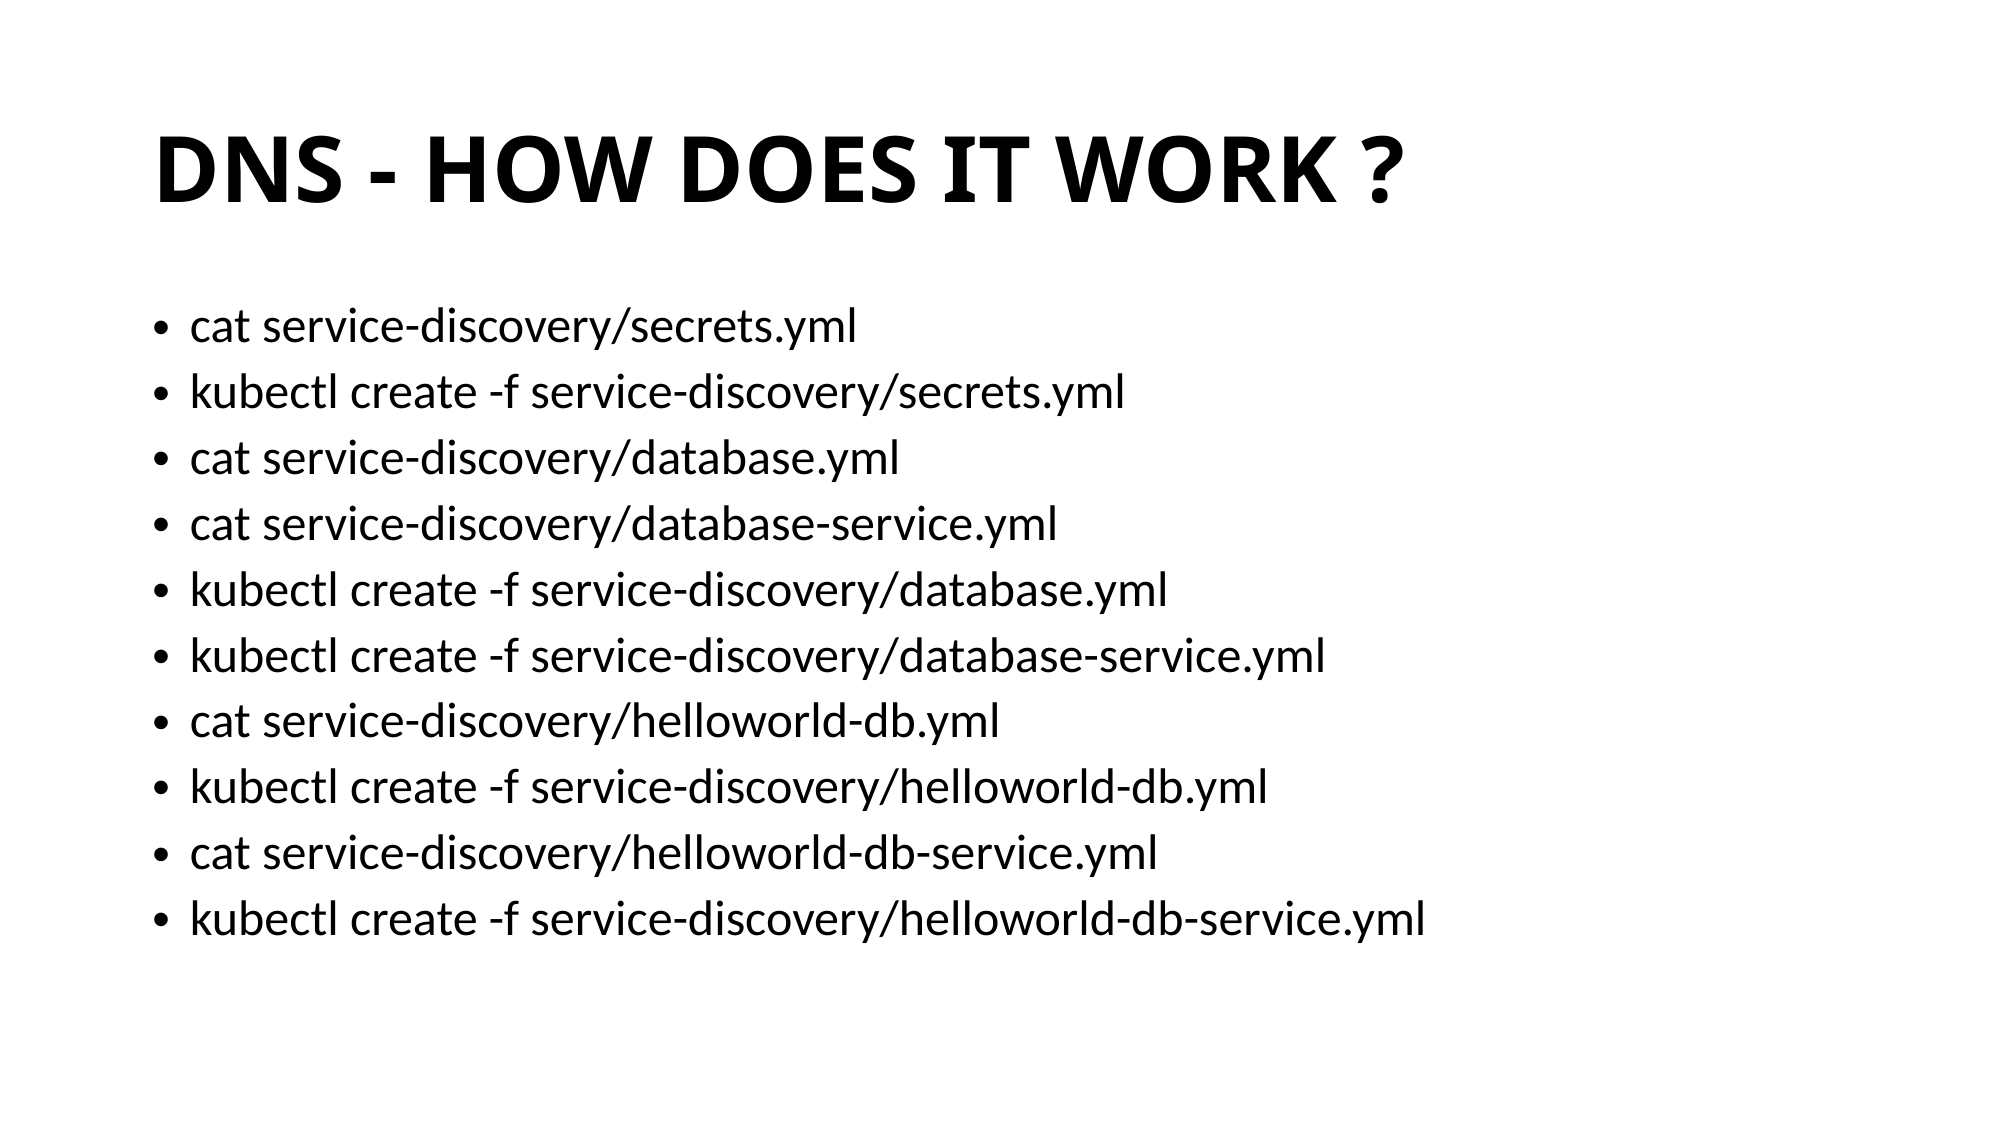

# DNS - HOW DOES IT WORK ?
cat service-discovery/secrets.yml
kubectl create -f service-discovery/secrets.yml
cat service-discovery/database.yml
cat service-discovery/database-service.yml
kubectl create -f service-discovery/database.yml
kubectl create -f service-discovery/database-service.yml
cat service-discovery/helloworld-db.yml
kubectl create -f service-discovery/helloworld-db.yml
cat service-discovery/helloworld-db-service.yml
kubectl create -f service-discovery/helloworld-db-service.yml